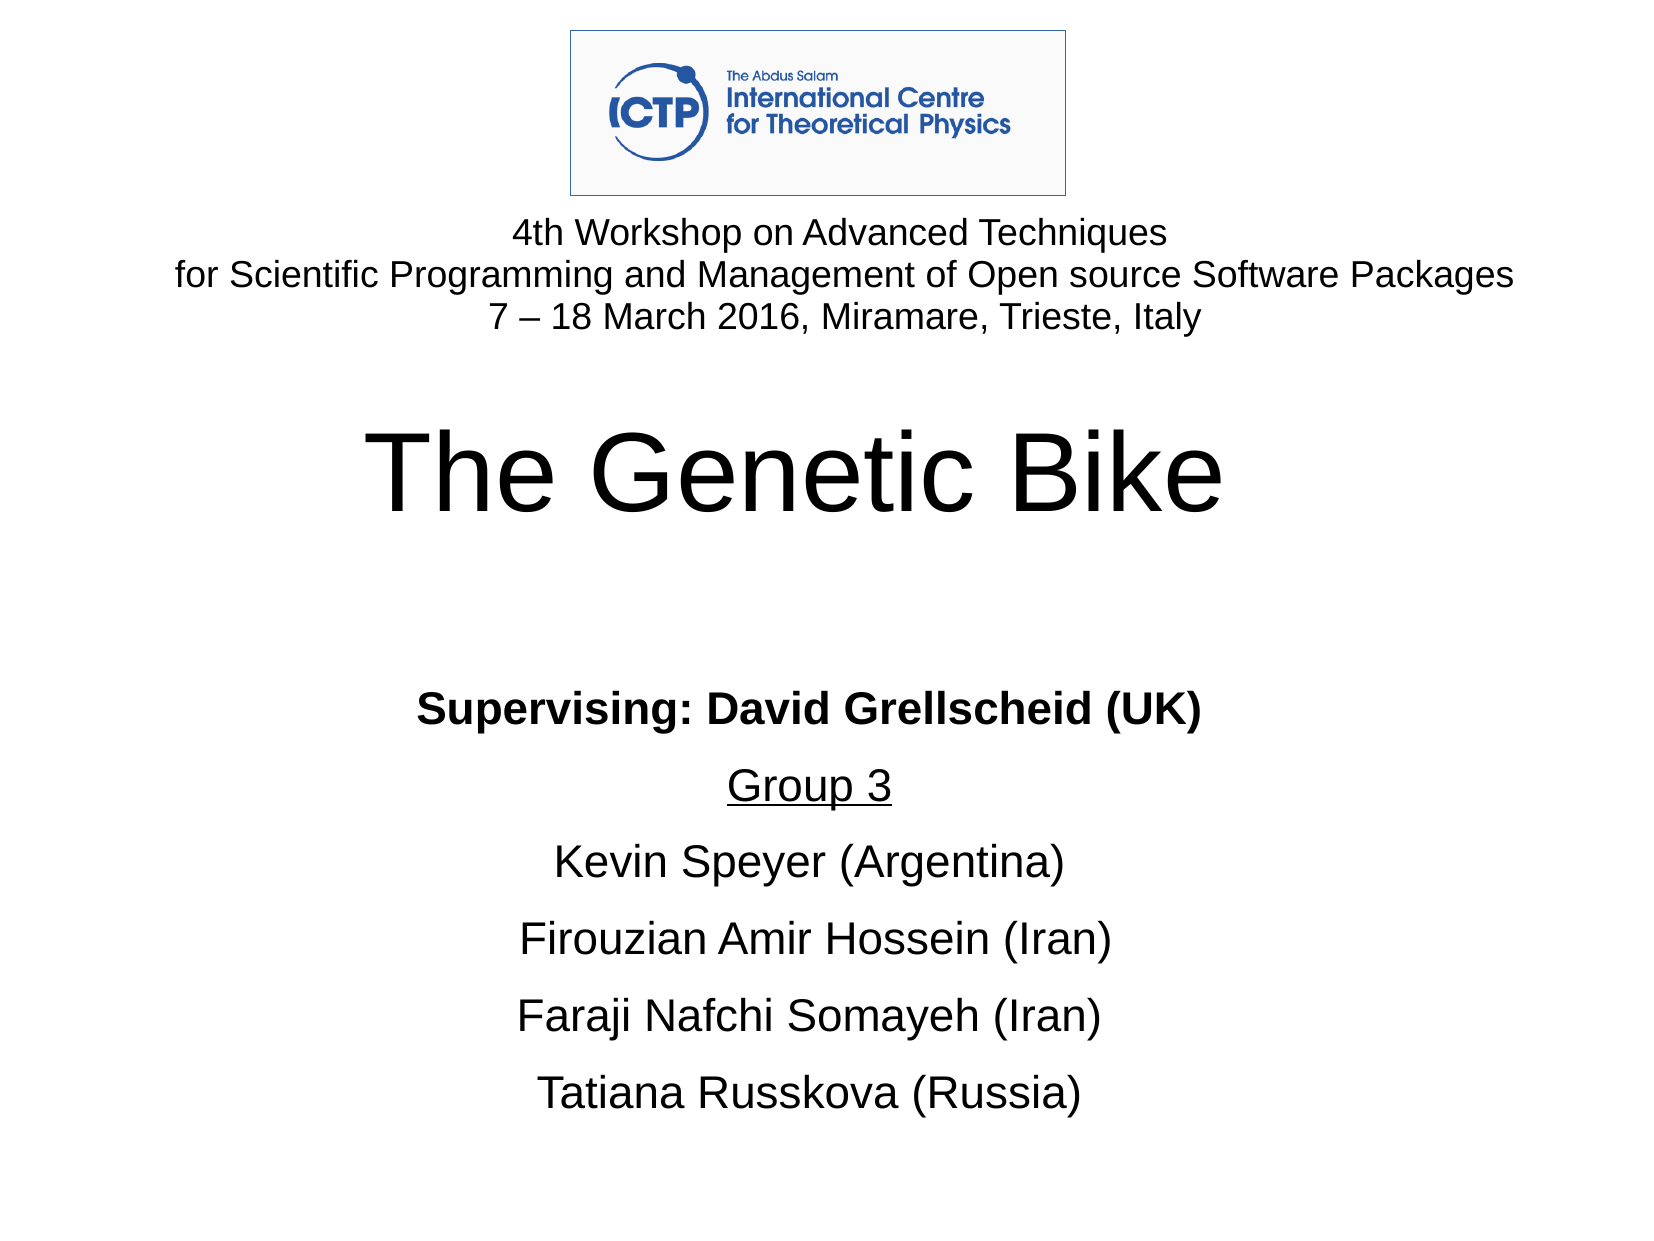

4th Workshop on Advanced Techniques
for Scientific Programming and Management of Open source Software Packages
7 – 18 March 2016, Miramare, Trieste, Italy
 The Genetic Bike
Supervising: David Grellscheid (UK)
Group 3
Kevin Speyer (Argentina)
 Firouzian Amir Hossein (Iran)
Faraji Nafchi Somayeh (Iran)
Tatiana Russkova (Russia)